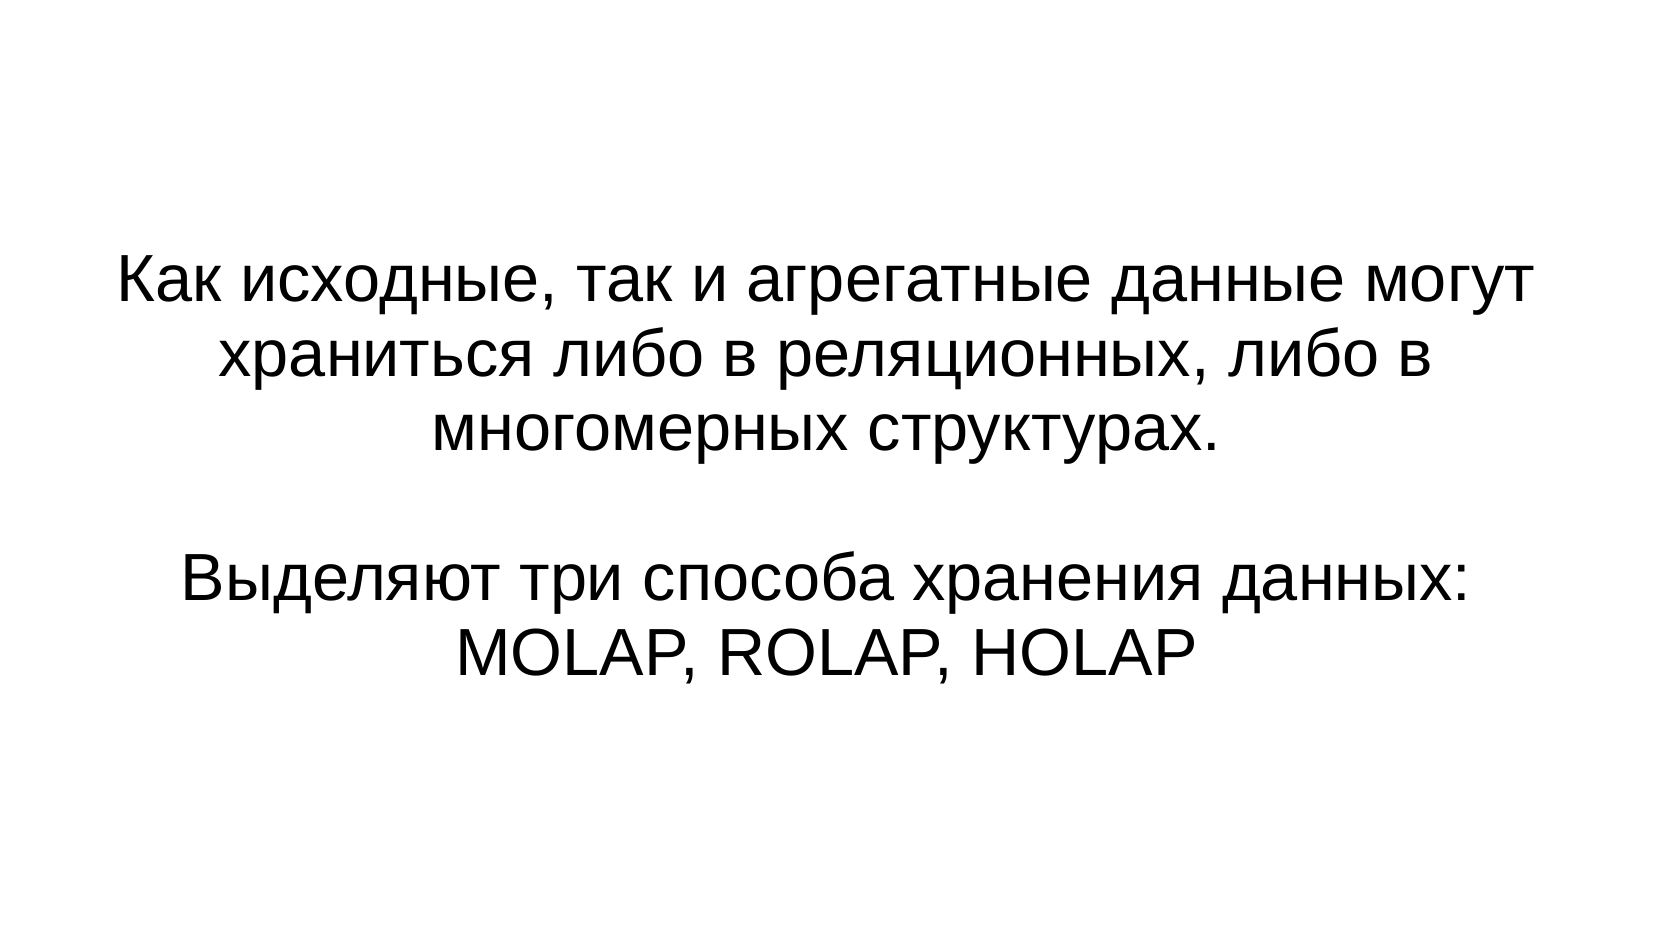

# Как исходные, так и агрегатные данные могут храниться либо в реляционных, либо в многомерных структурах.
Выделяют три способа хранения данных: MOLAP, ROLAP, HOLAP